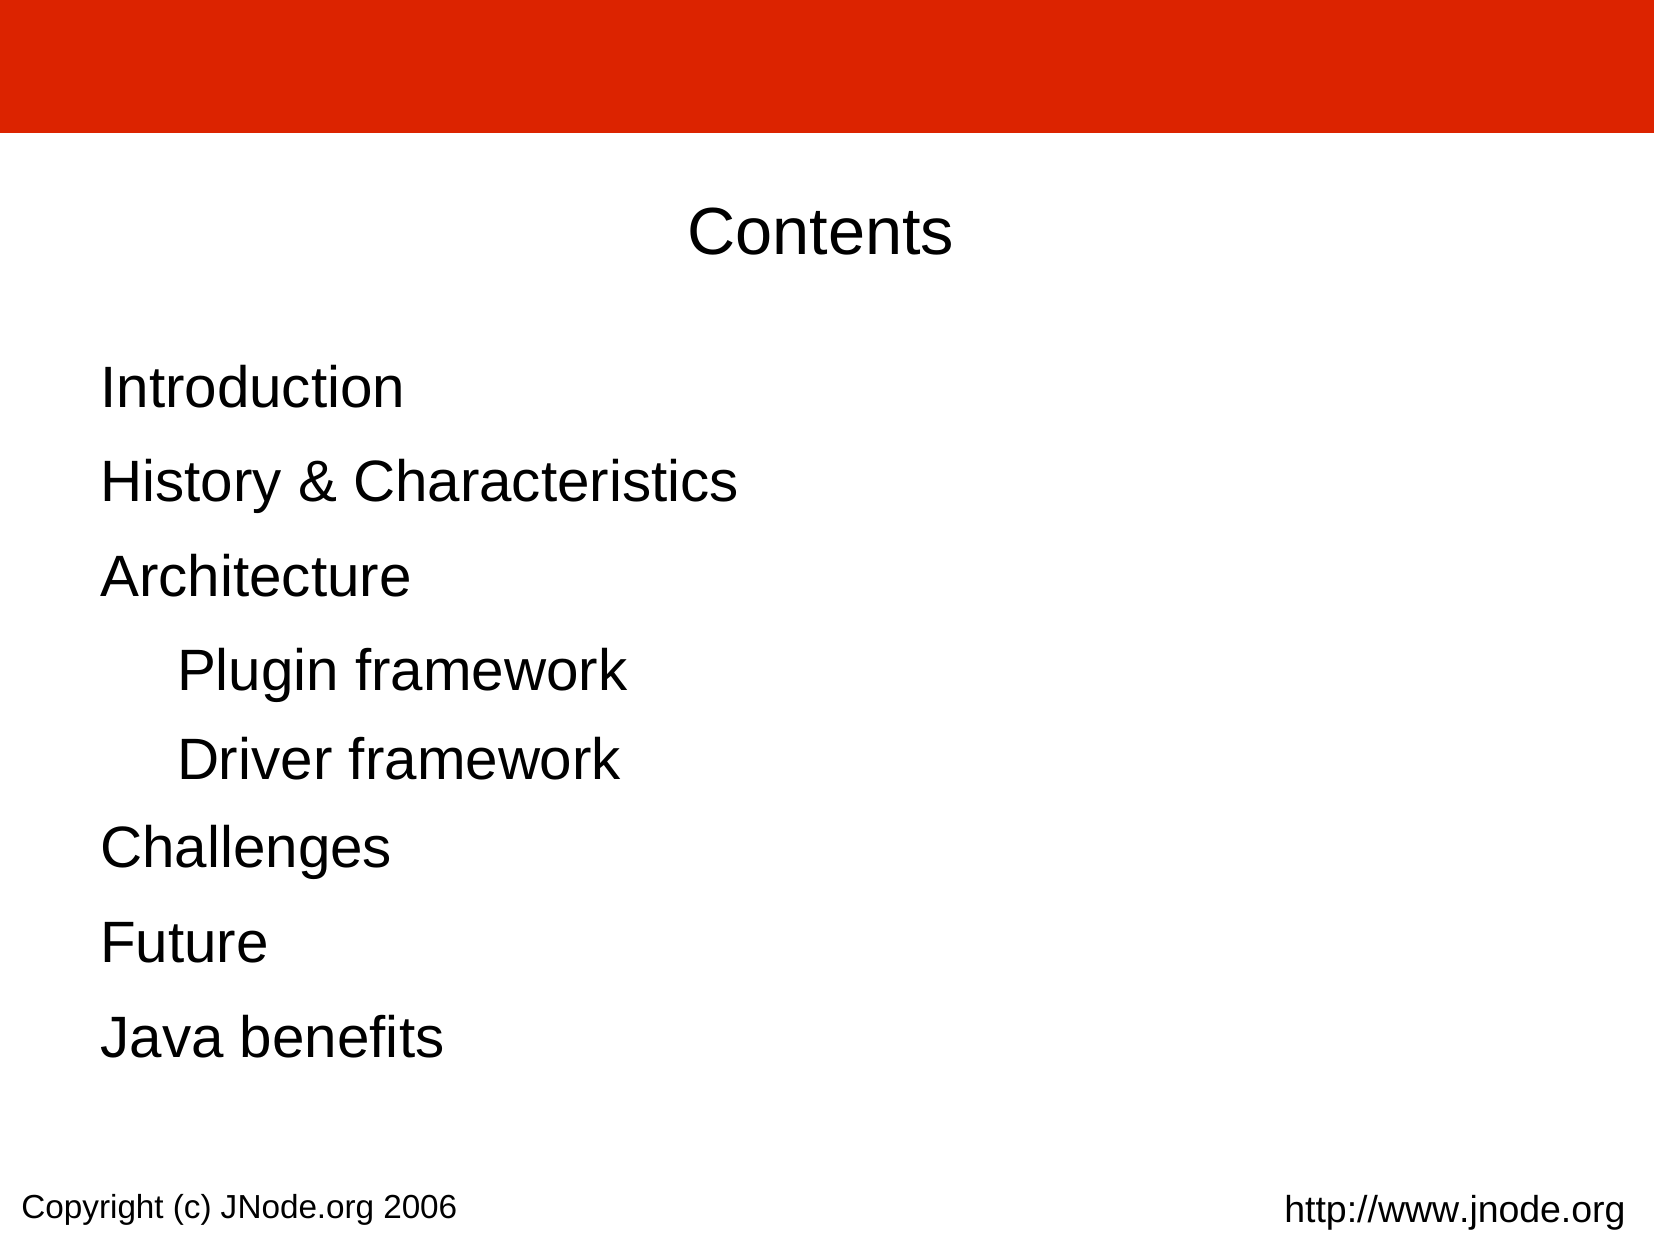

# Contents
Introduction
History & Characteristics
Architecture
Plugin framework
Driver framework
Challenges
Future
Java benefits